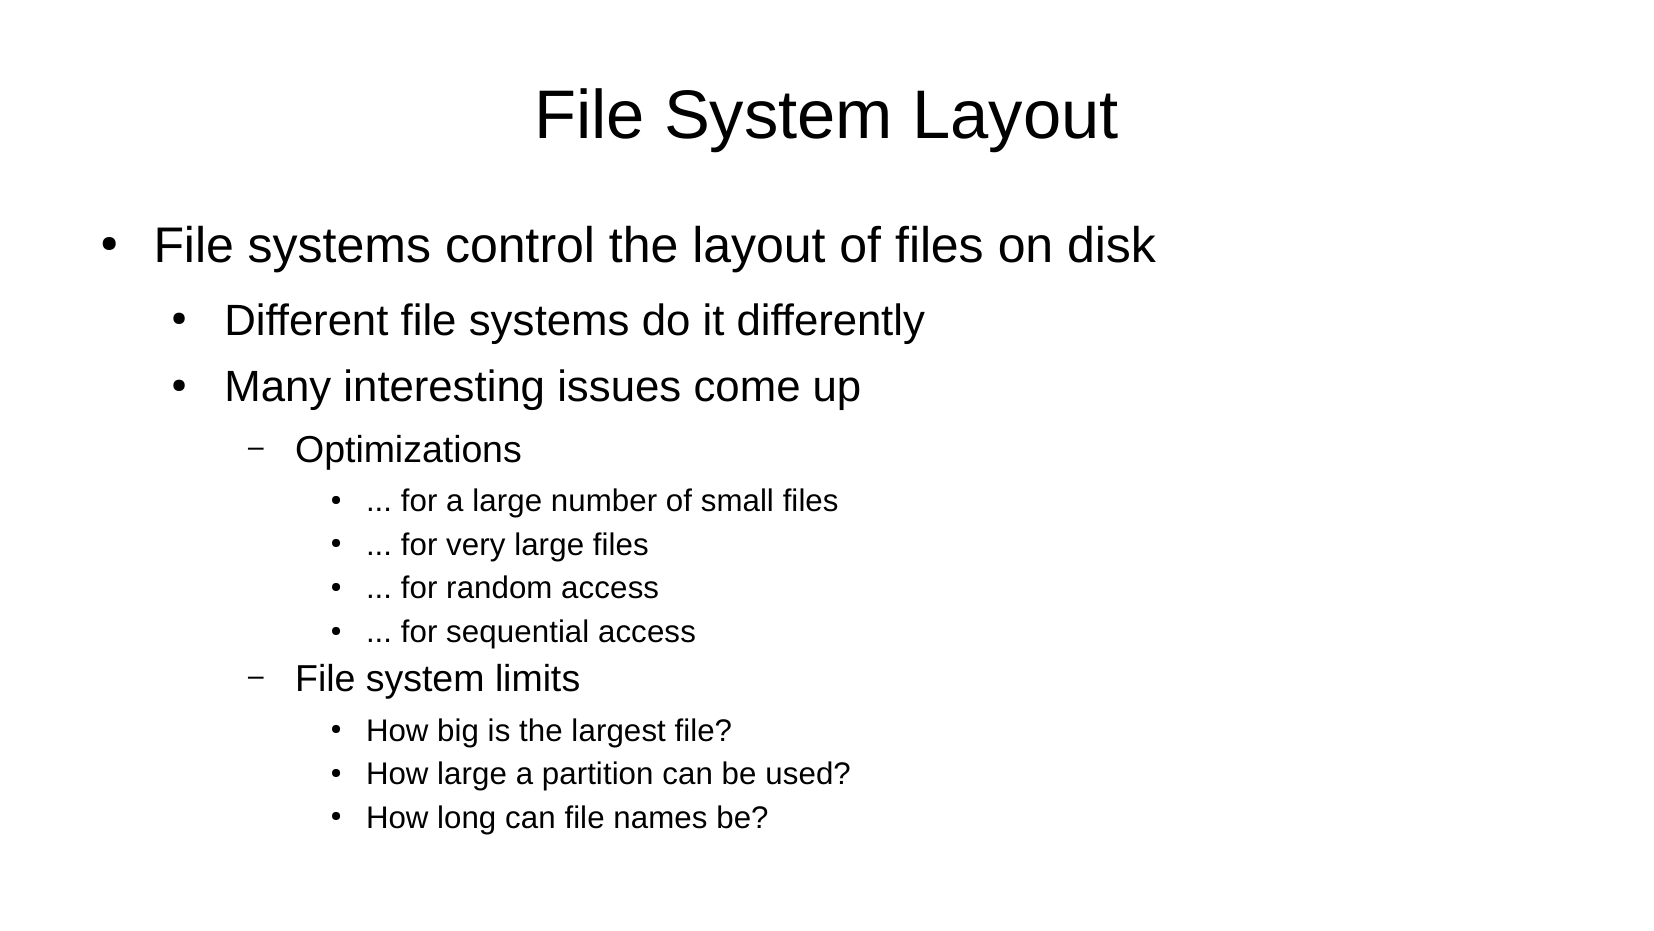

# File System Layout
File systems control the layout of files on disk
Different file systems do it differently
Many interesting issues come up
Optimizations
... for a large number of small files
... for very large files
... for random access
... for sequential access
File system limits
How big is the largest file?
How large a partition can be used?
How long can file names be?